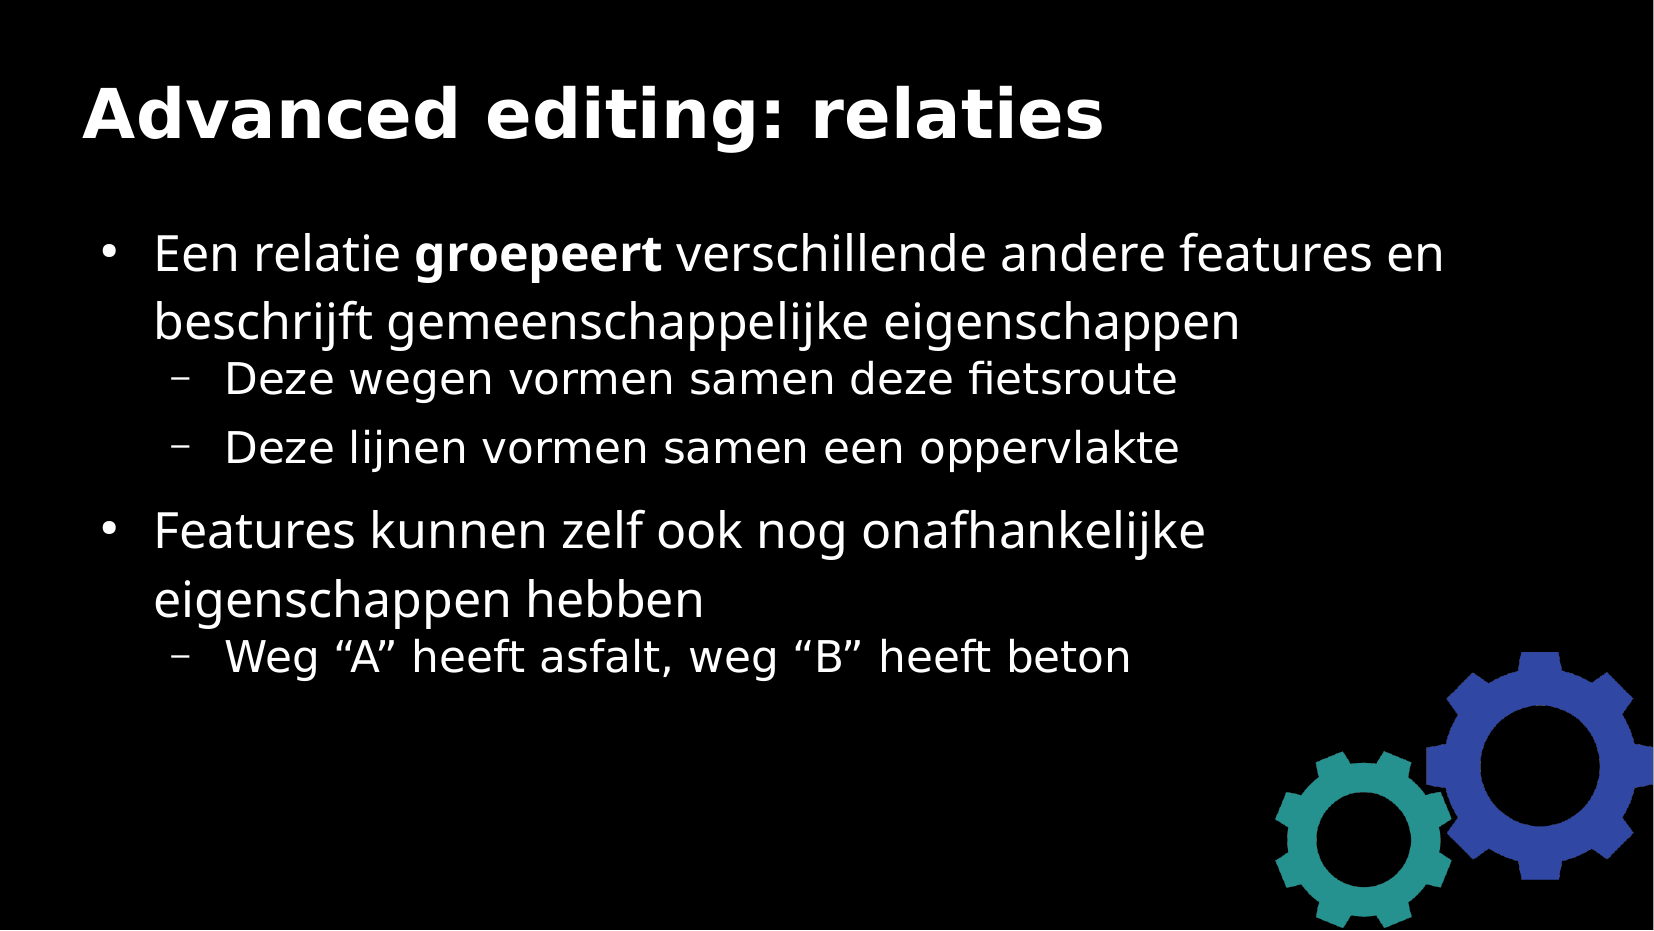

# Advanced editing: relaties
Een relatie groepeert verschillende andere features en beschrijft gemeenschappelijke eigenschappen
Deze wegen vormen samen deze fietsroute
Deze lijnen vormen samen een oppervlakte
Features kunnen zelf ook nog onafhankelijke eigenschappen hebben
Weg “A” heeft asfalt, weg “B” heeft beton